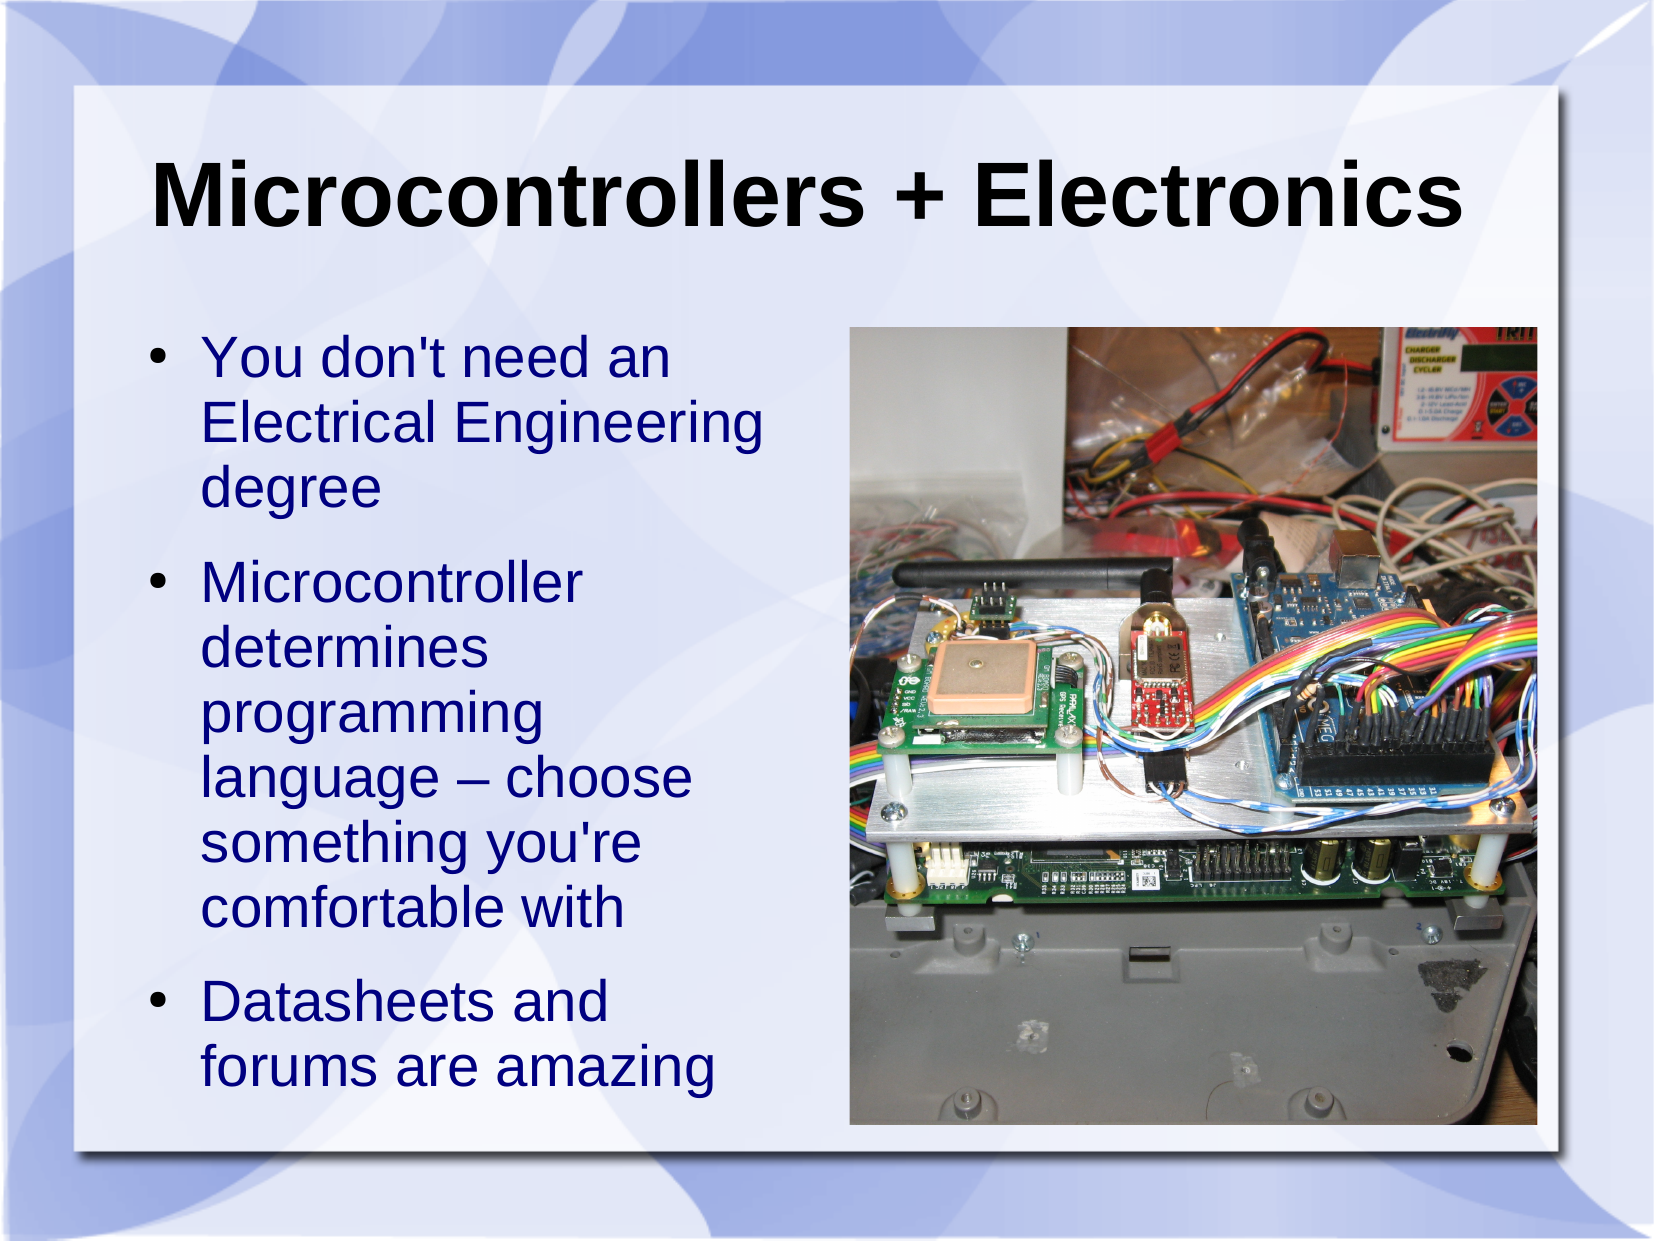

# Microcontrollers + Electronics
You don't need an Electrical Engineering degree
Microcontroller determines programming language – choose something you're comfortable with
Datasheets and forums are amazing